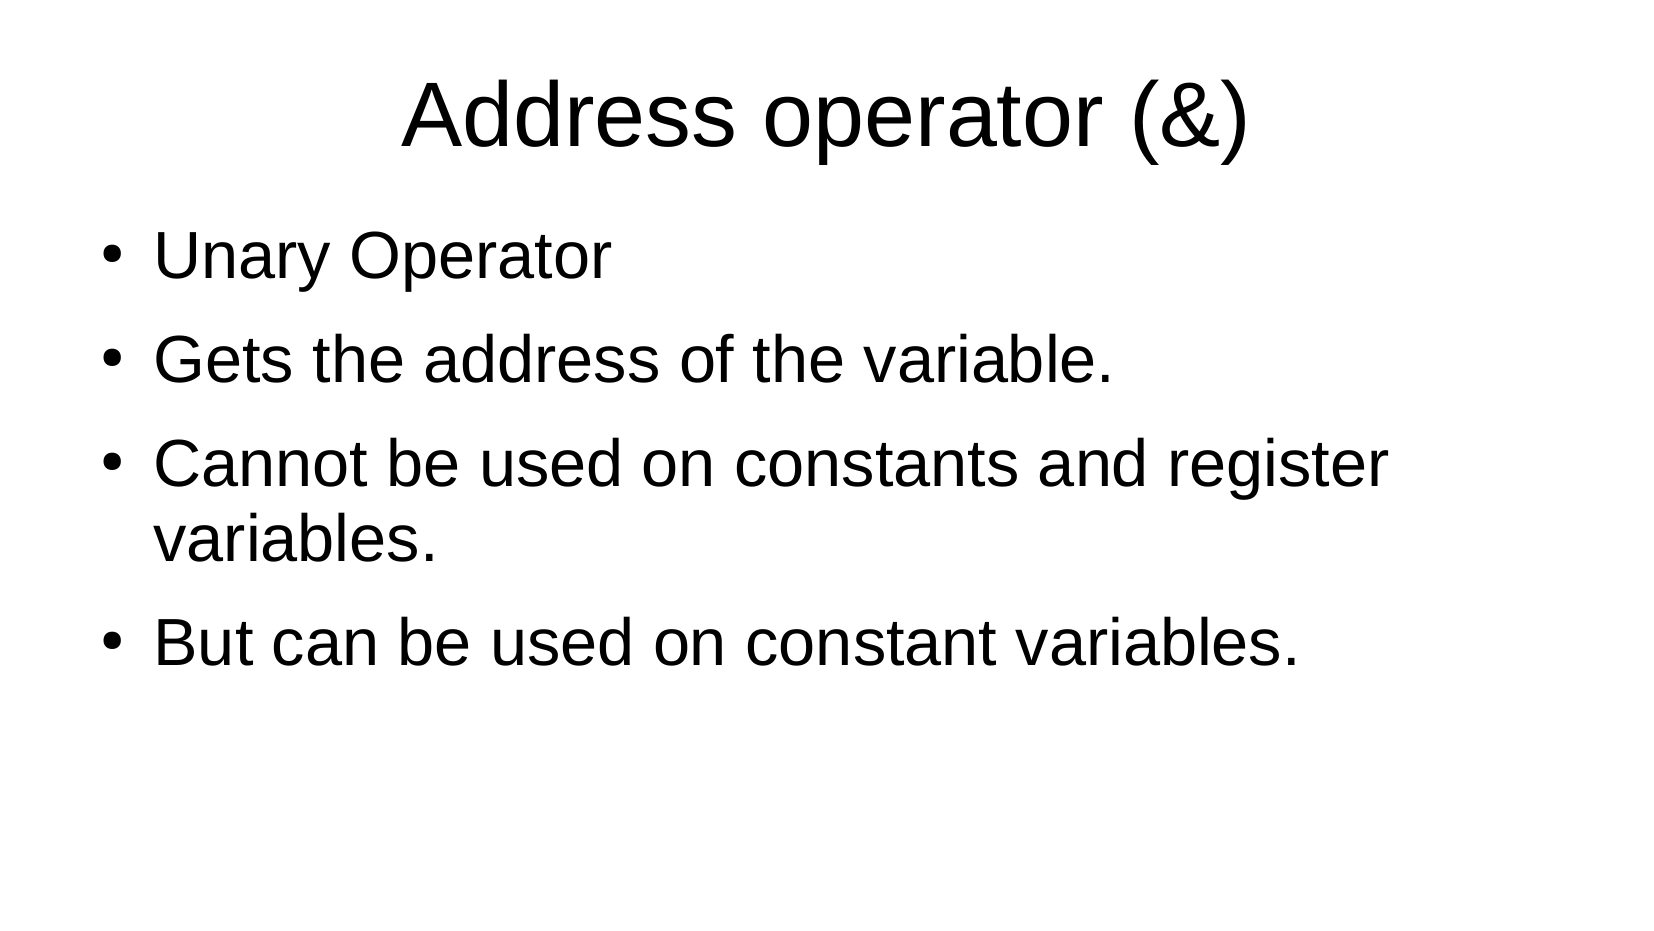

# Address operator (&)
Unary Operator
Gets the address of the variable.
Cannot be used on constants and register variables.
But can be used on constant variables.